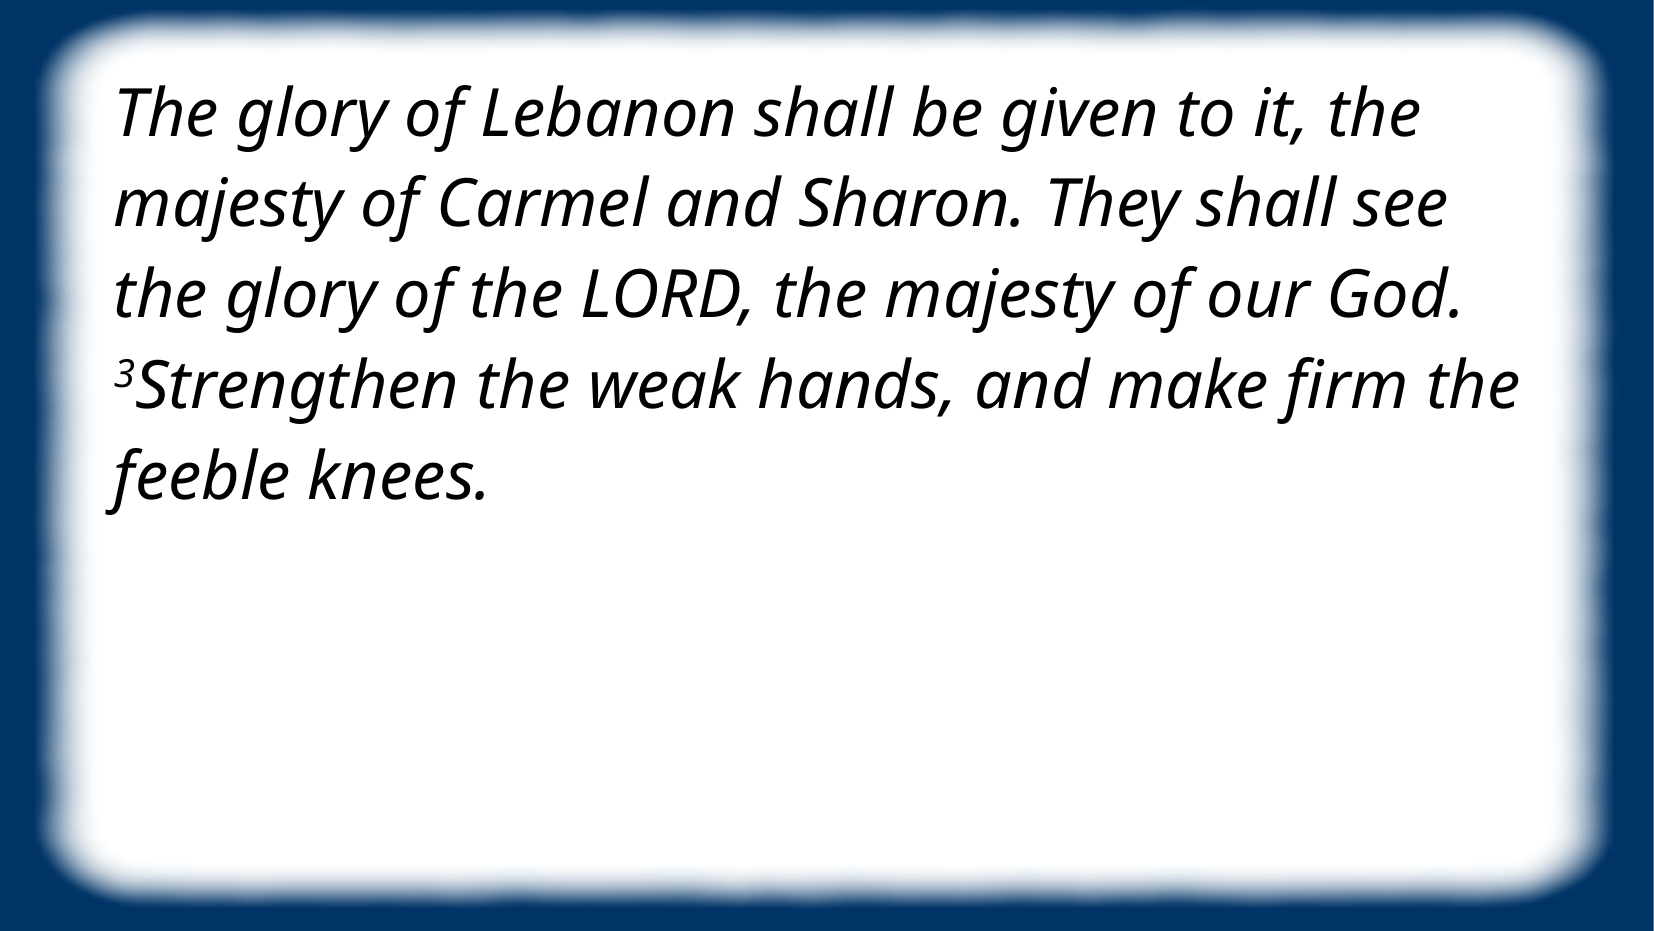

The glory of Lebanon shall be given to it, the majesty of Carmel and Sharon. They shall see the glory of the LORD, the majesty of our God.
3Strengthen the weak hands, and make firm the feeble knees.